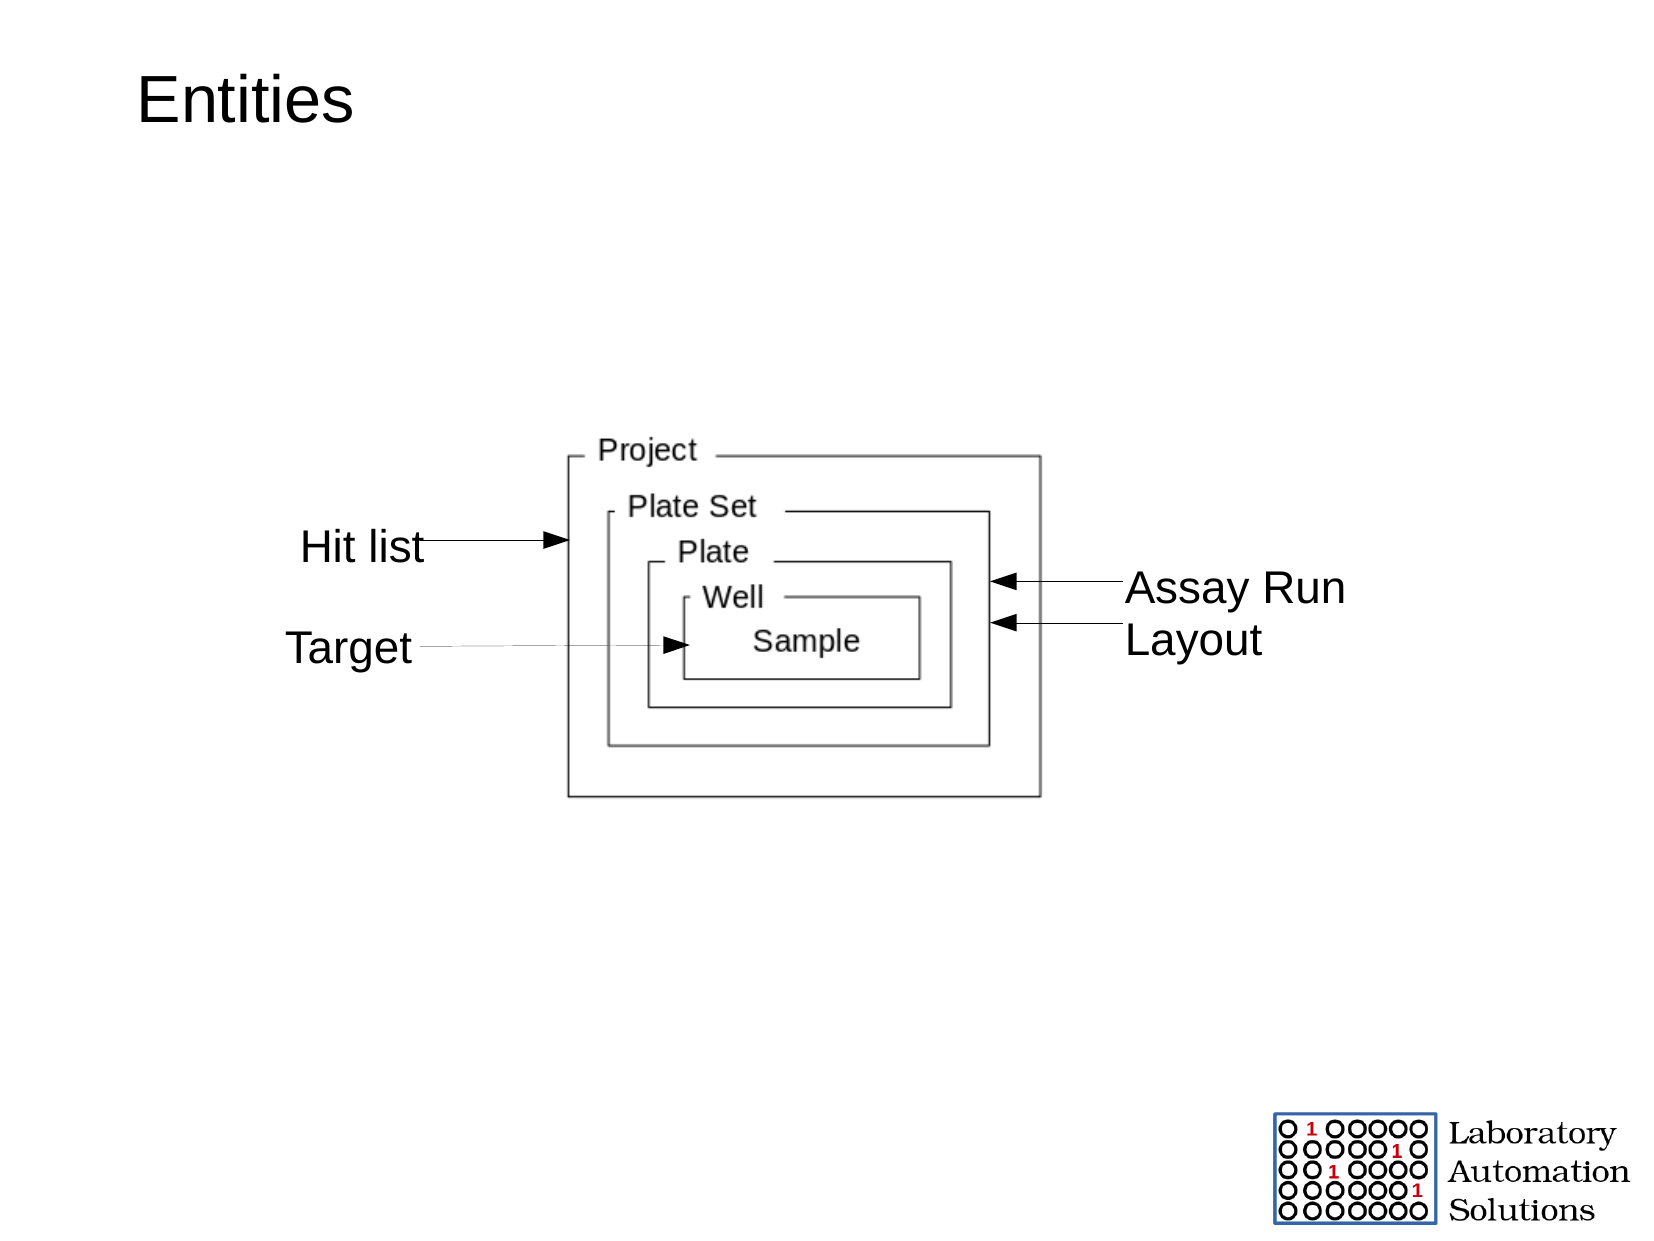

Entities
Hit list
Assay Run
Layout
Target